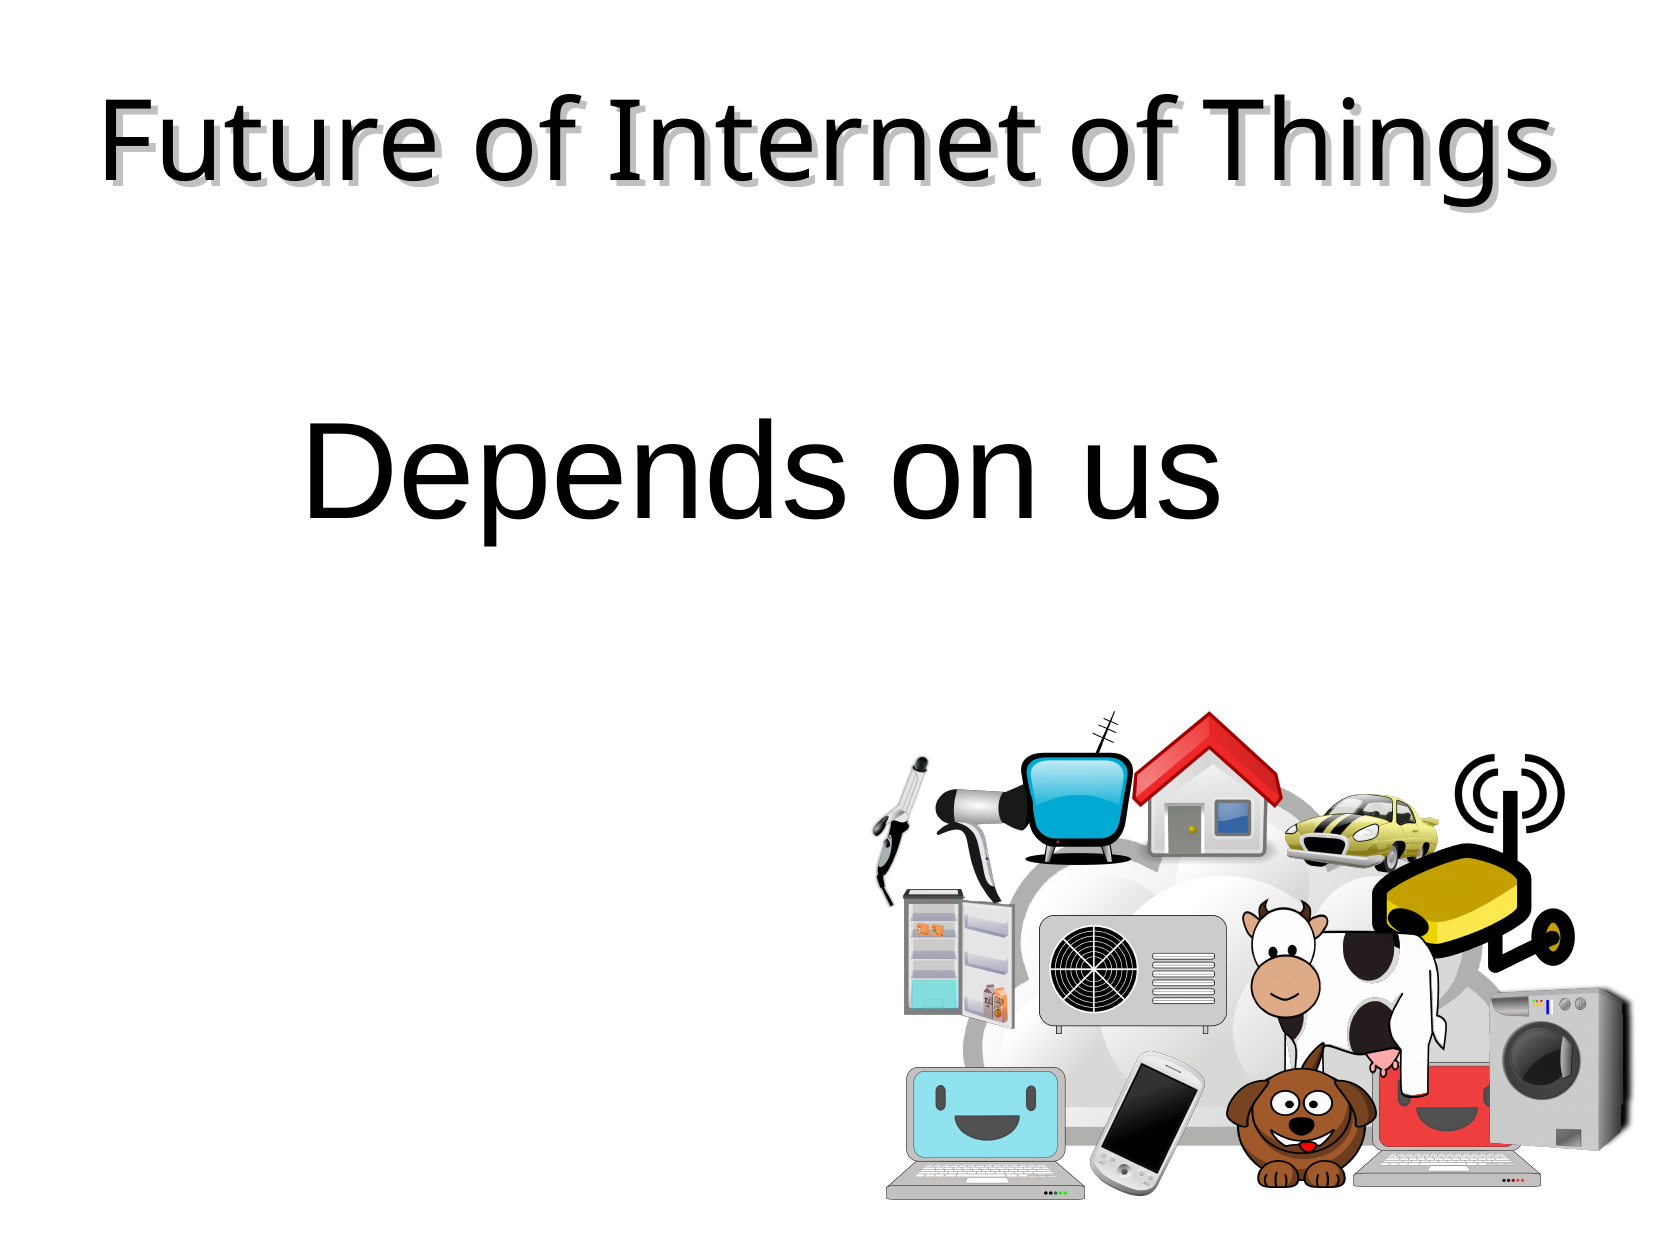

# Future of Internet of Things
Depends on us